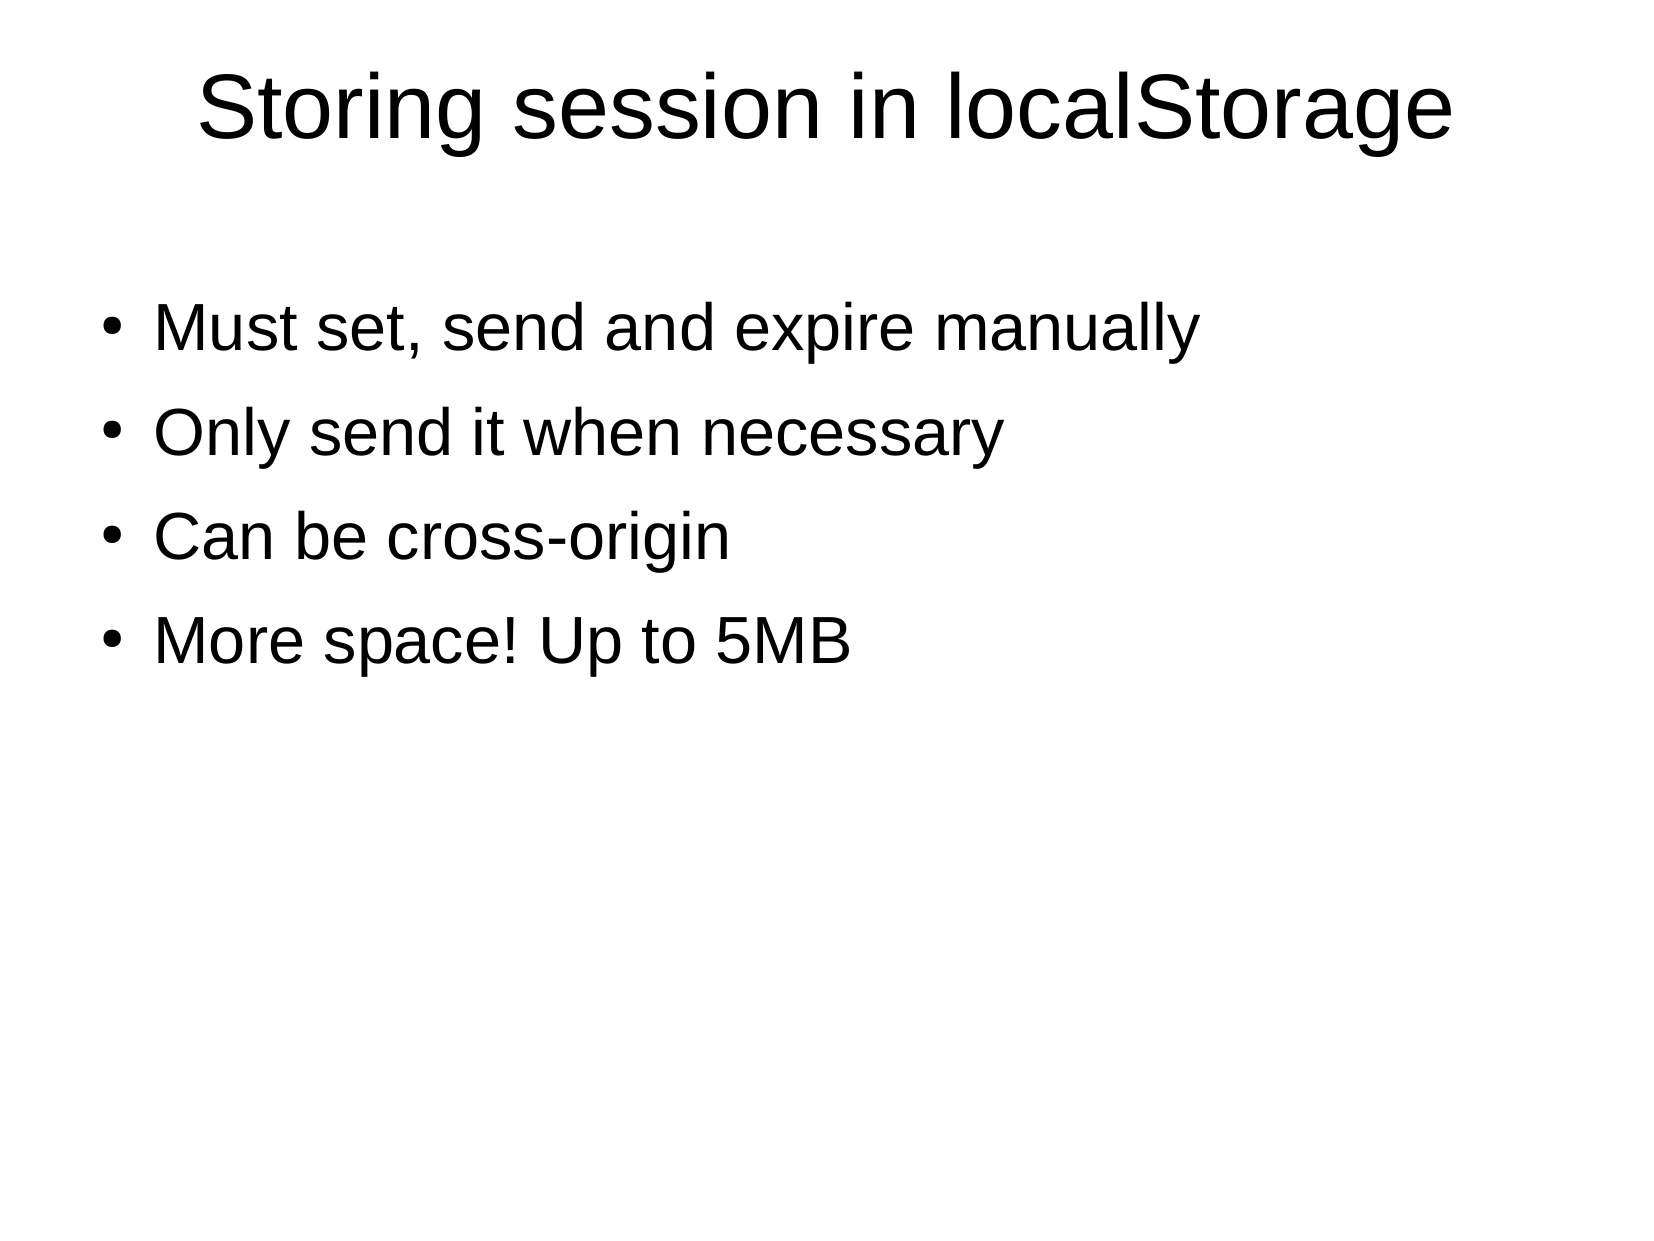

# Storing session in localStorage
Must set, send and expire manually
Only send it when necessary
Can be cross-origin
More space! Up to 5MB